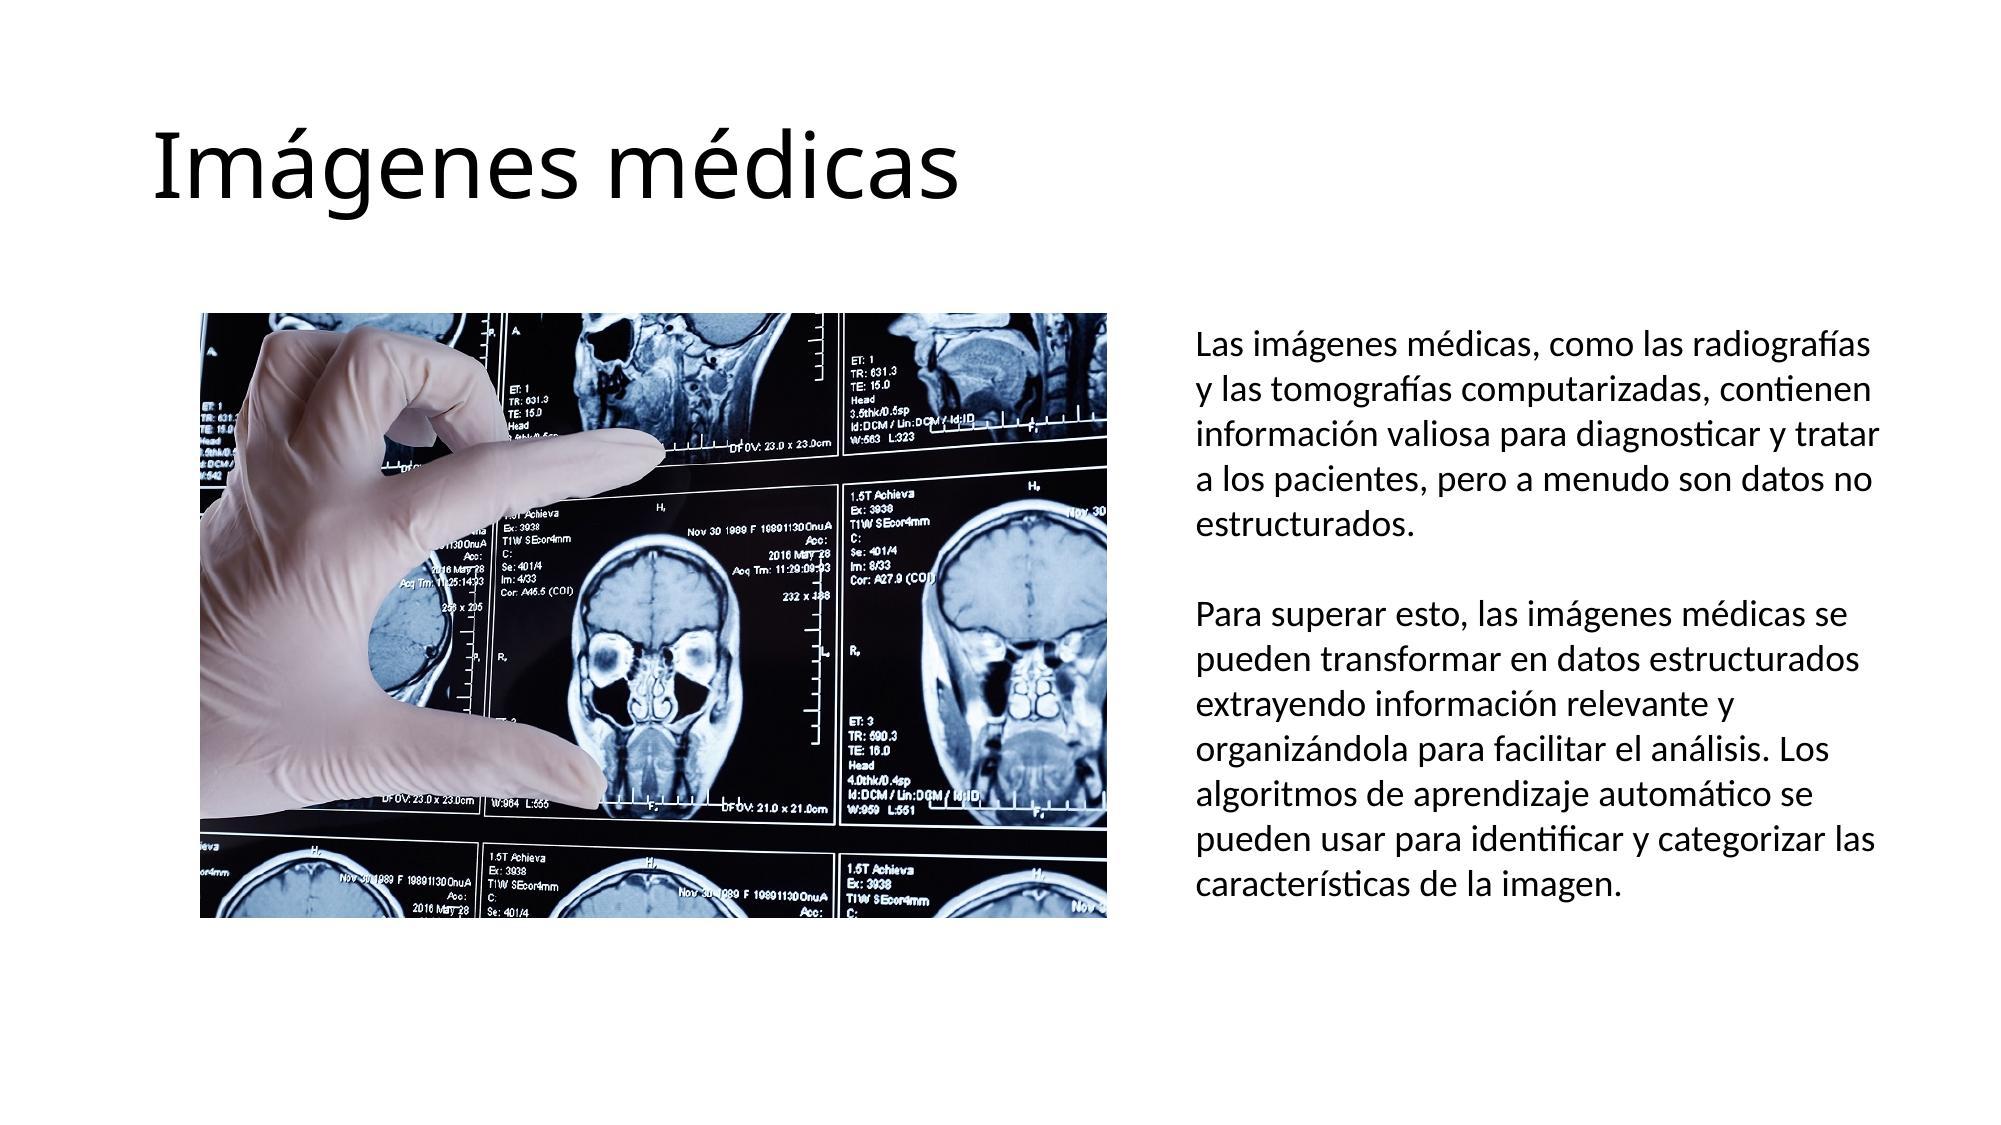

# Imágenes médicas
Las imágenes médicas, como las radiografías y las tomografías computarizadas, contienen información valiosa para diagnosticar y tratar a los pacientes, pero a menudo son datos no estructurados.
Para superar esto, las imágenes médicas se pueden transformar en datos estructurados extrayendo información relevante y organizándola para facilitar el análisis. Los algoritmos de aprendizaje automático se pueden usar para identificar y categorizar las características de la imagen.